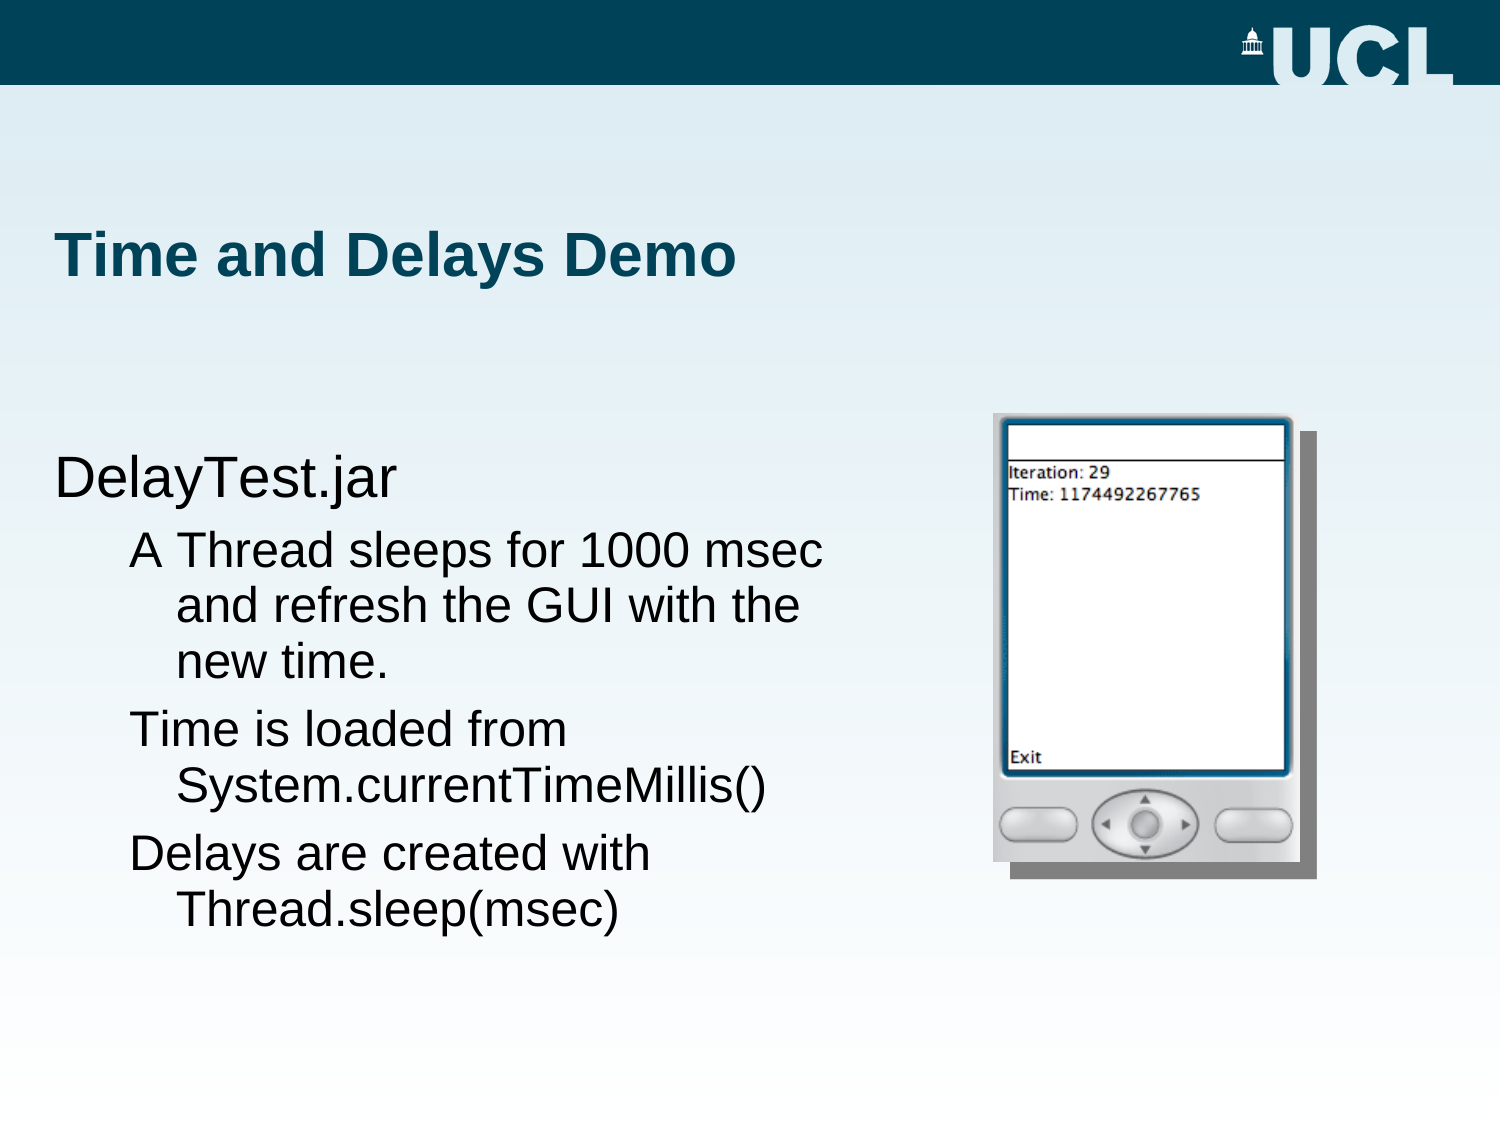

# Time and Delays Demo
DelayTest.jar
A Thread sleeps for 1000 msec and refresh the GUI with the new time.
Time is loaded from System.currentTimeMillis()
Delays are created with Thread.sleep(msec)